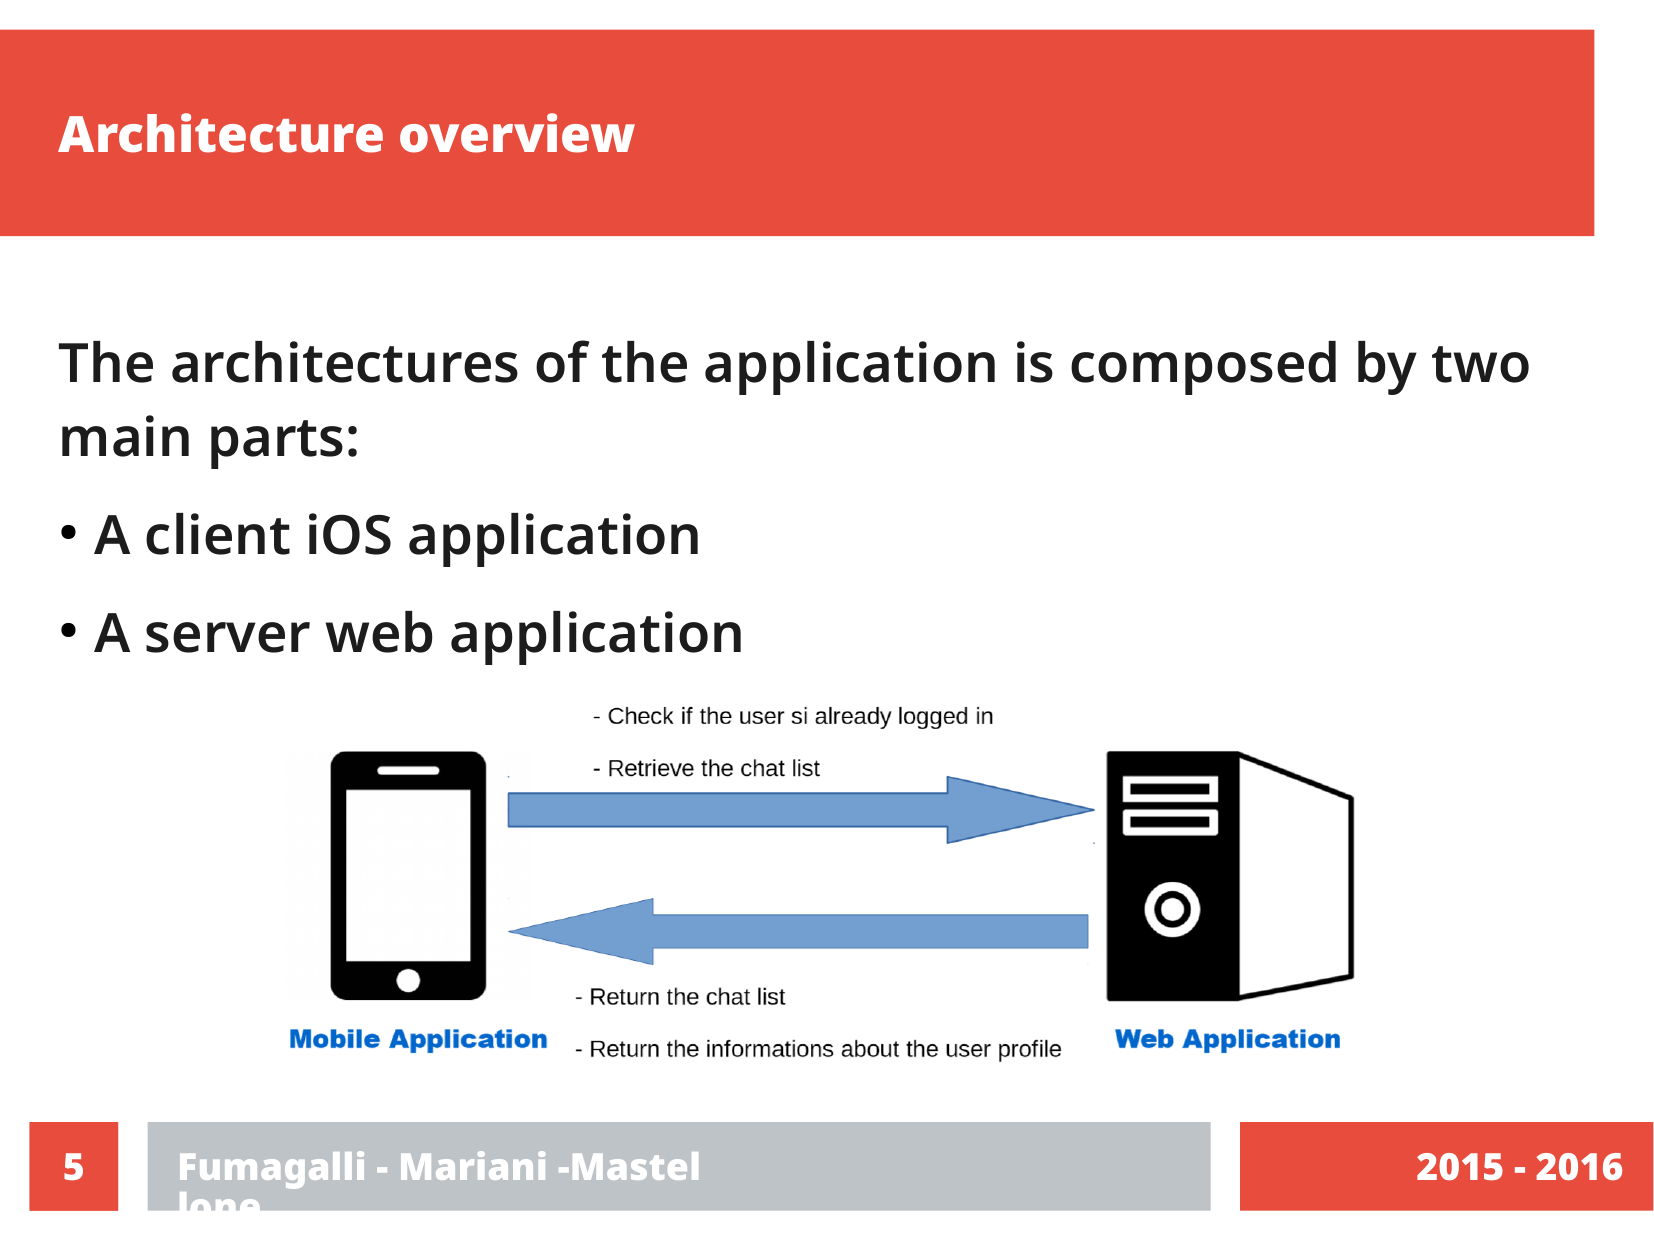

# Architecture overview
The architectures of the application is composed by two main parts:
A client iOS application
A server web application
5
Fumagalli - Mariani -Mastellone
2015 - 2016